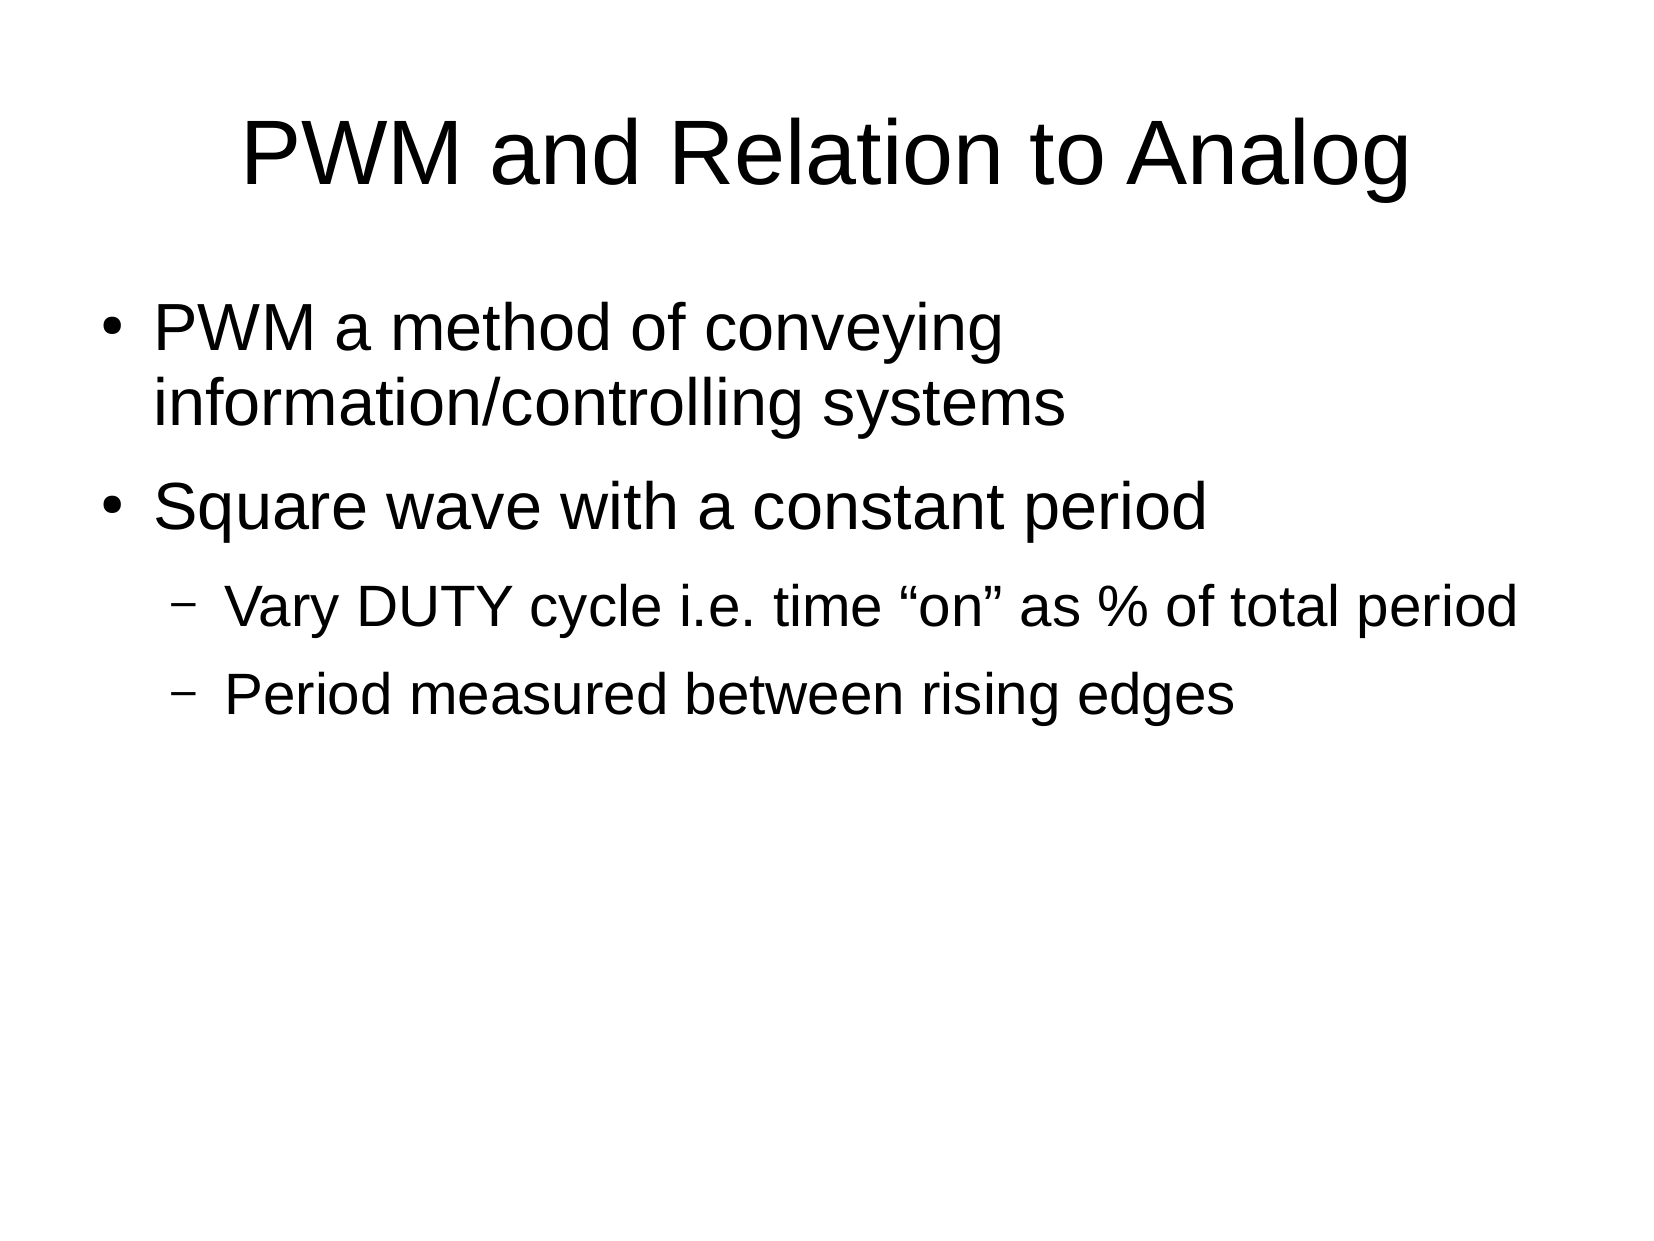

# PWM and Relation to Analog
PWM a method of conveying information/controlling systems
Square wave with a constant period
Vary DUTY cycle i.e. time “on” as % of total period
Period measured between rising edges